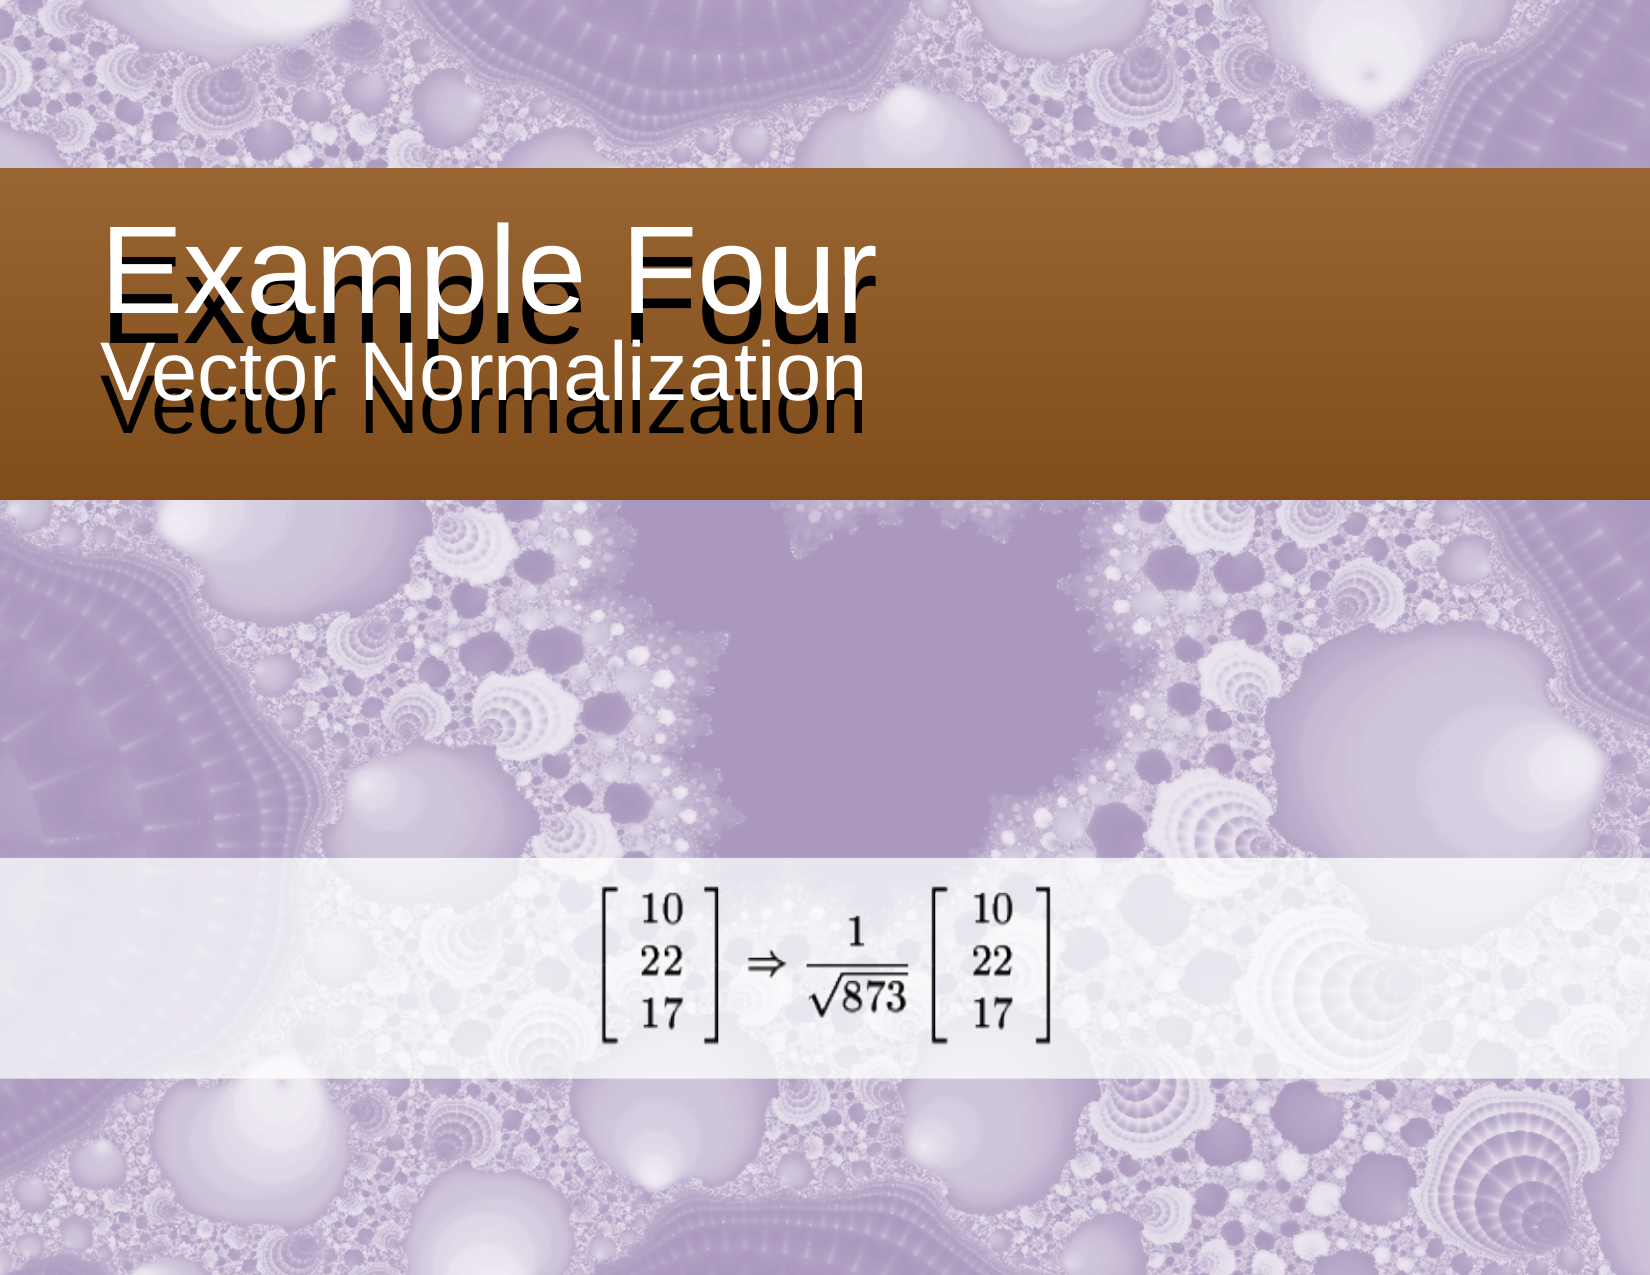

Example Four
Vector Normalization
Example Four
Vector Normalization